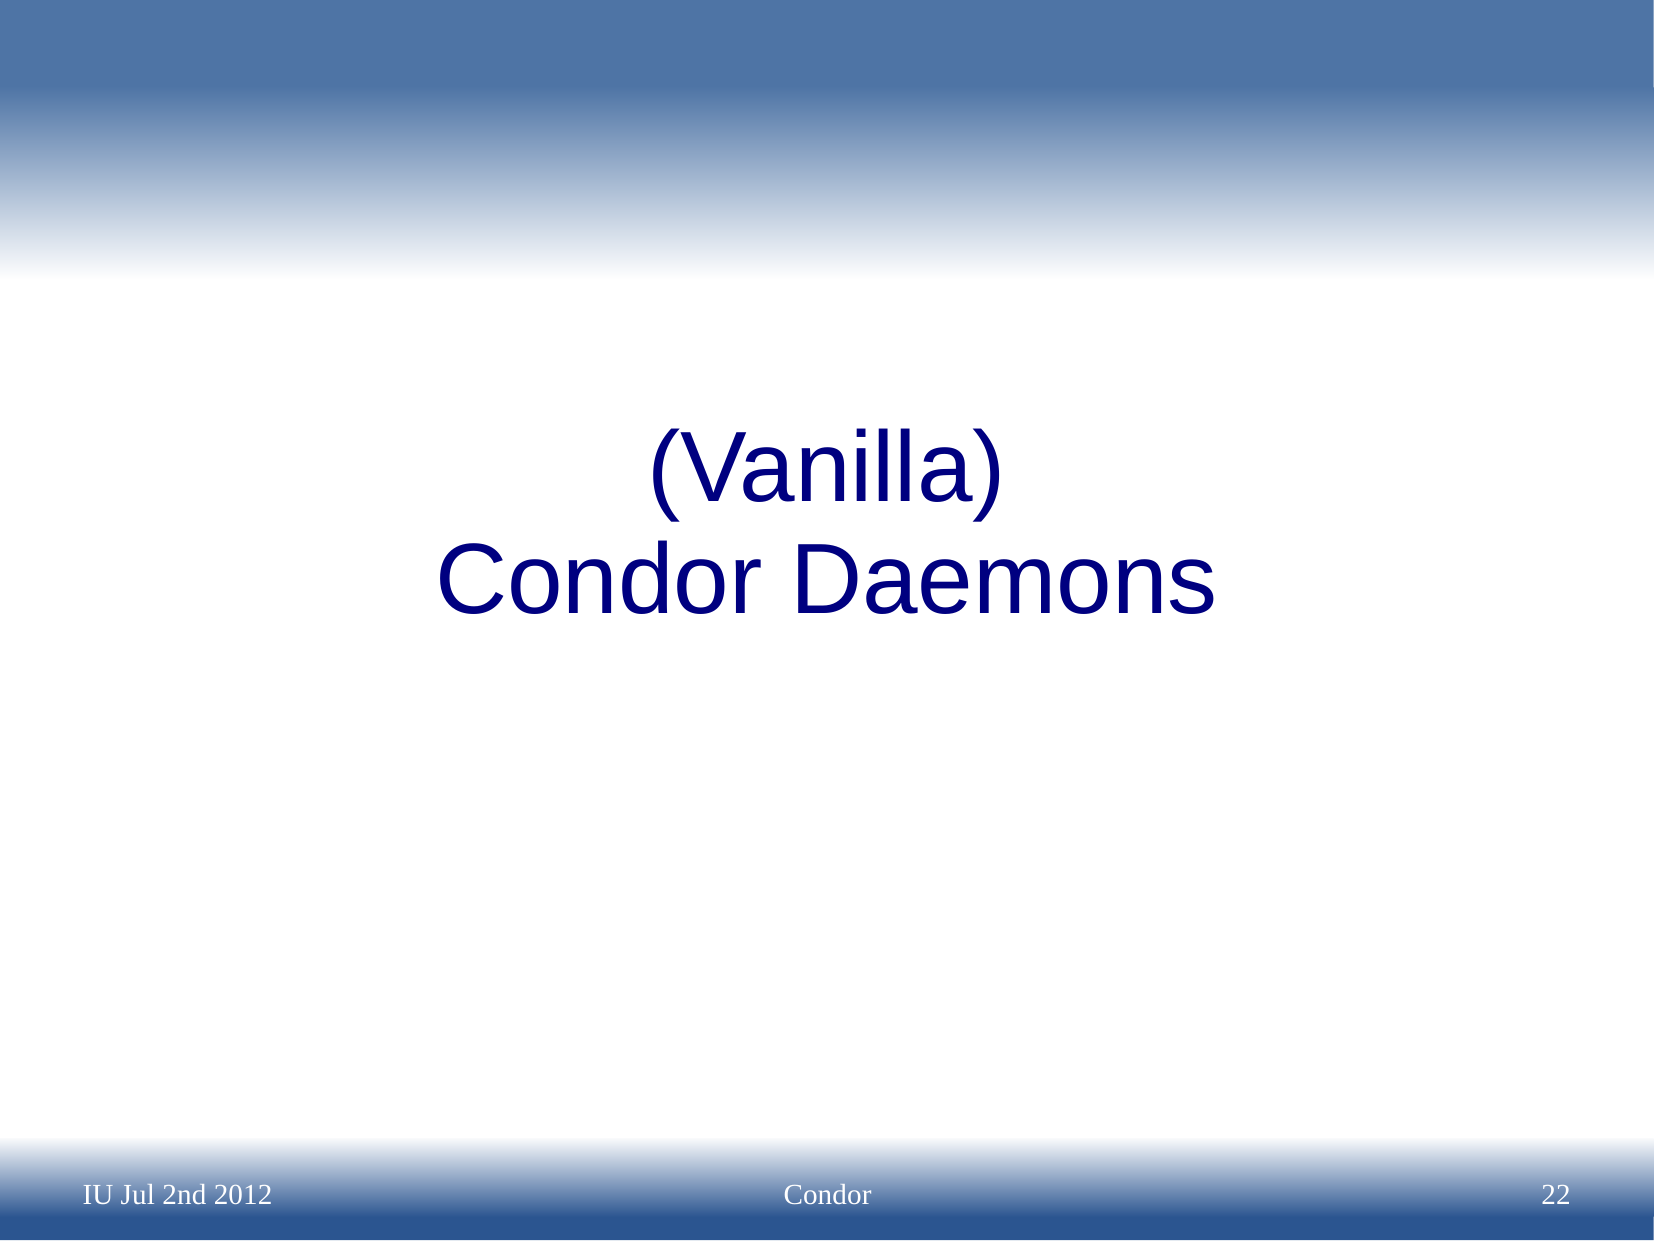

# (Vanilla)
Condor Daemons
IU Jul 2nd 2012
Condor
22